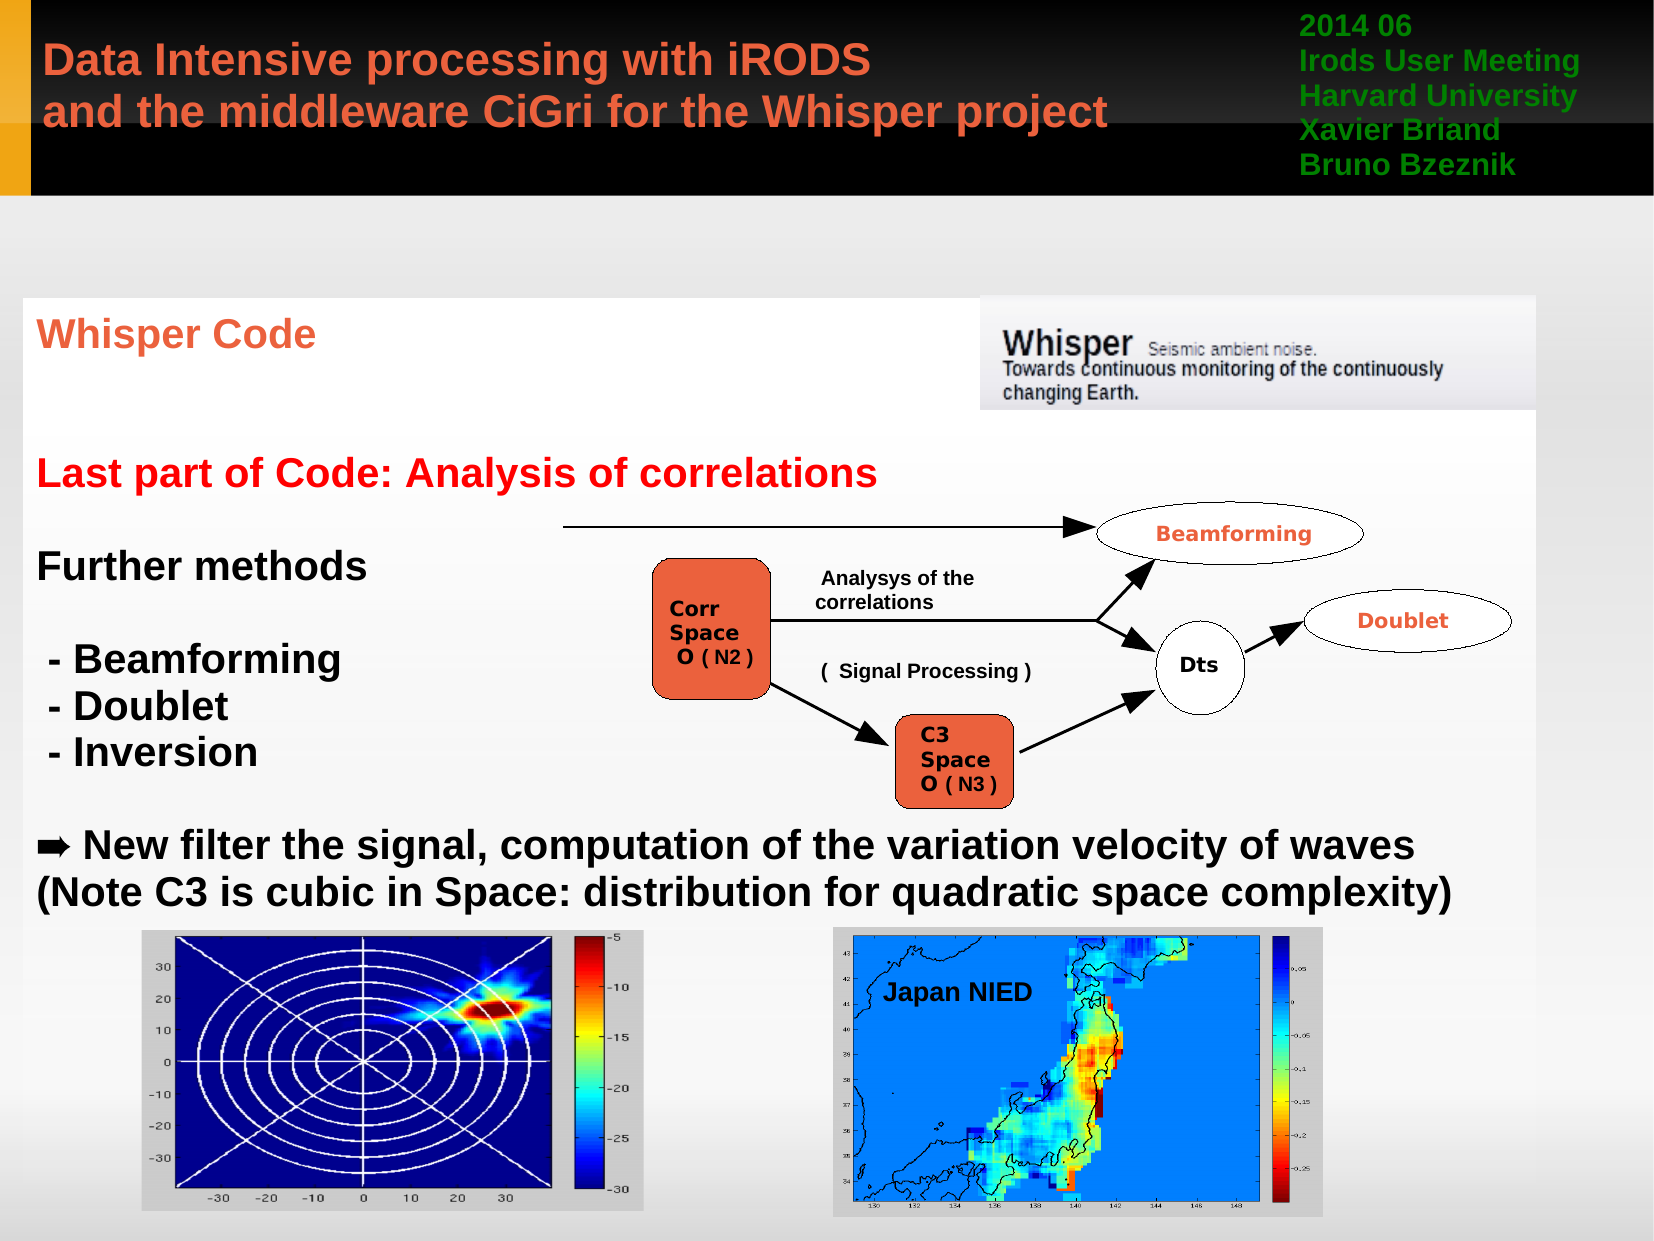

2014 06
Irods User Meeting
Harvard University
Xavier Briand
Bruno Bzeznik
 Data Intensive processing with iRODS
 and the middleware CiGri for the Whisper project
# Whisper Code
Last part of Code: Analysis of correlations
Further methods
 - Beamforming
 - Doublet
 - Inversion
à New filter the signal, computation of the variation velocity of waves
(Note C3 is cubic in Space: distribution for quadratic space complexity)
 Beamforming
 Analysys of the correlations
Corr
Space
 O ( N2 )
 Doublet
 Dts
( Signal Processing )
C3
Space
O ( N3 )
Japan NIED